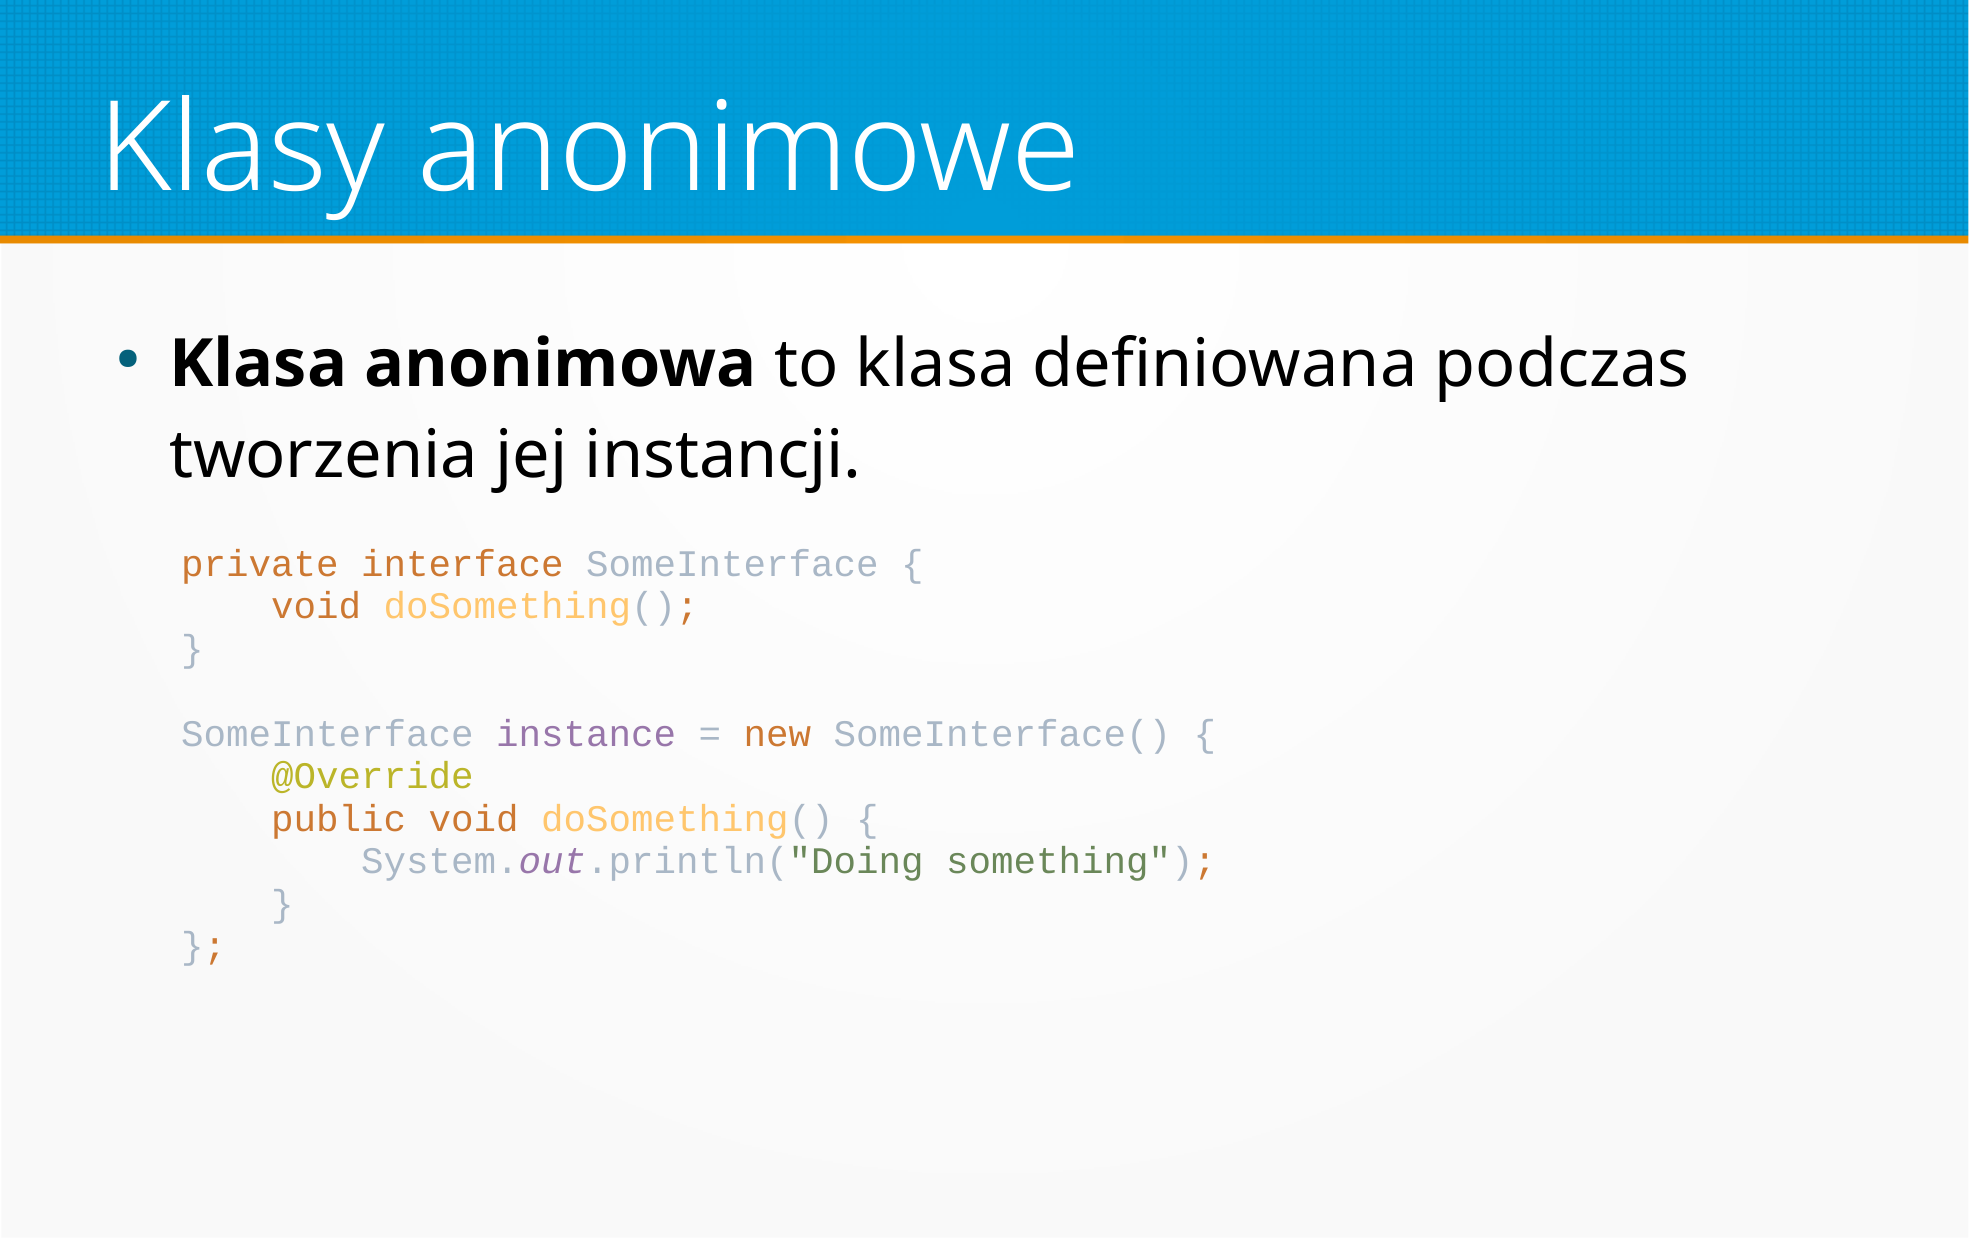

# Klasy anonimowe
Klasa anonimowa to klasa definiowana podczas tworzenia jej instancji.
private interface SomeInterface {
 void doSomething();
}
SomeInterface instance = new SomeInterface() {
 @Override
 public void doSomething() {
 System.out.println("Doing something");
 }
};